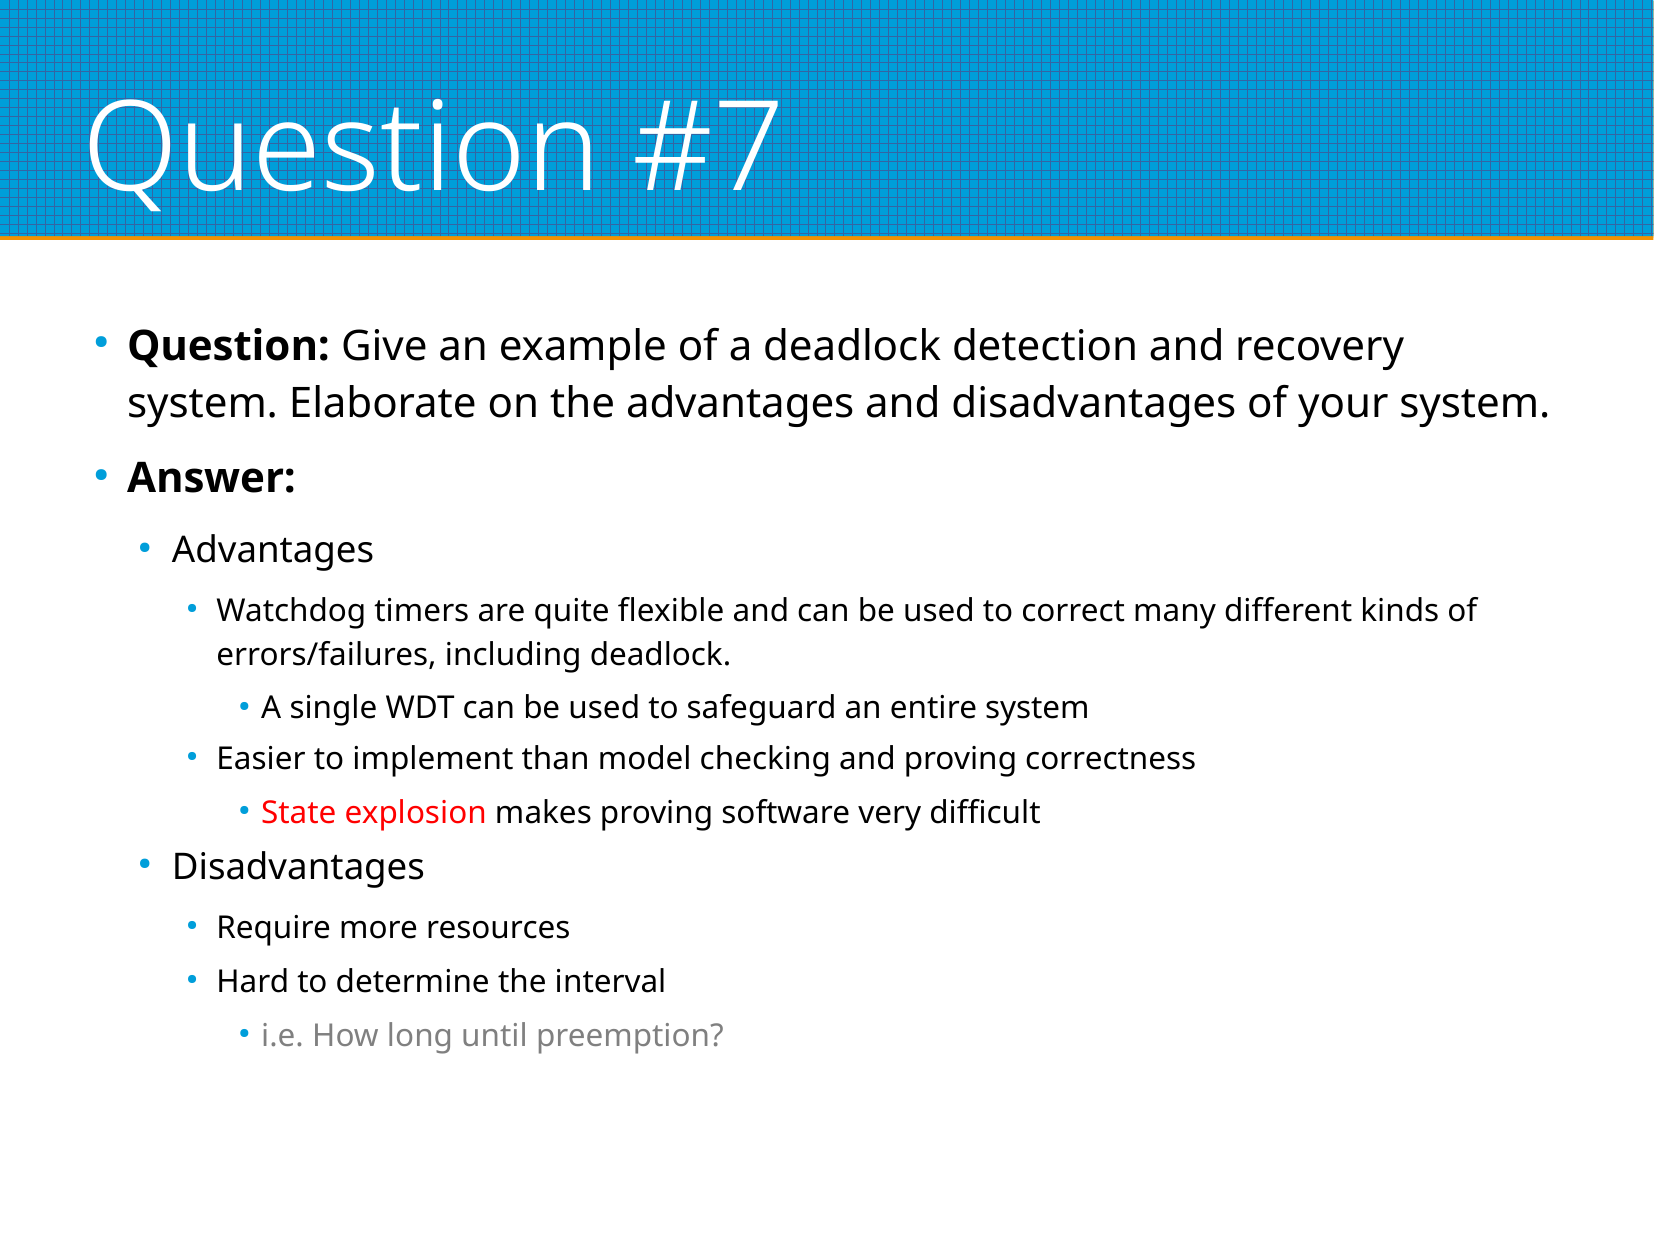

# Question #7
Question: Give an example of a deadlock detection and recovery system. Elaborate on the advantages and disadvantages of your system.
Answer:
Advantages
Watchdog timers are quite flexible and can be used to correct many different kinds of errors/failures, including deadlock.
A single WDT can be used to safeguard an entire system
Easier to implement than model checking and proving correctness
State explosion makes proving software very difficult
Disadvantages
Require more resources
Hard to determine the interval
i.e. How long until preemption?